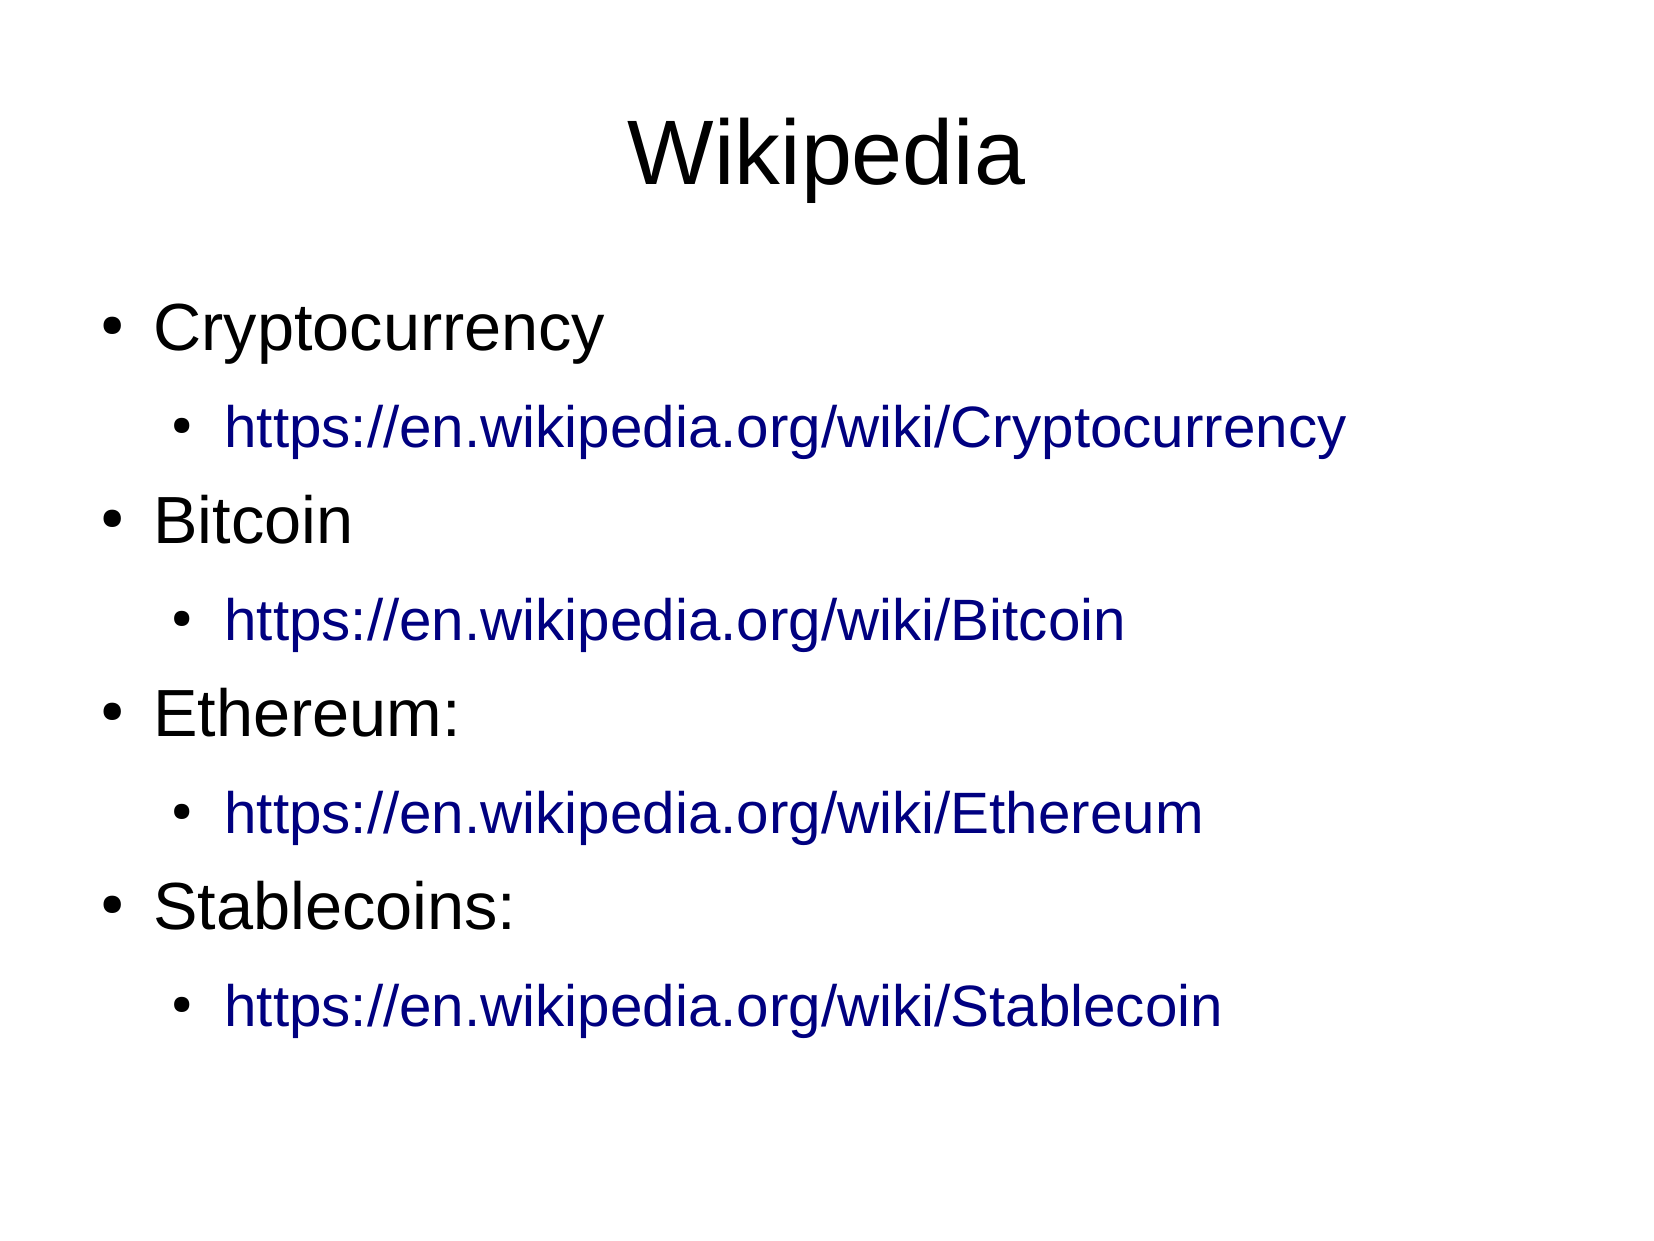

# Wikipedia
Cryptocurrency
https://en.wikipedia.org/wiki/Cryptocurrency
Bitcoin
https://en.wikipedia.org/wiki/Bitcoin
Ethereum:
https://en.wikipedia.org/wiki/Ethereum
Stablecoins:
https://en.wikipedia.org/wiki/Stablecoin